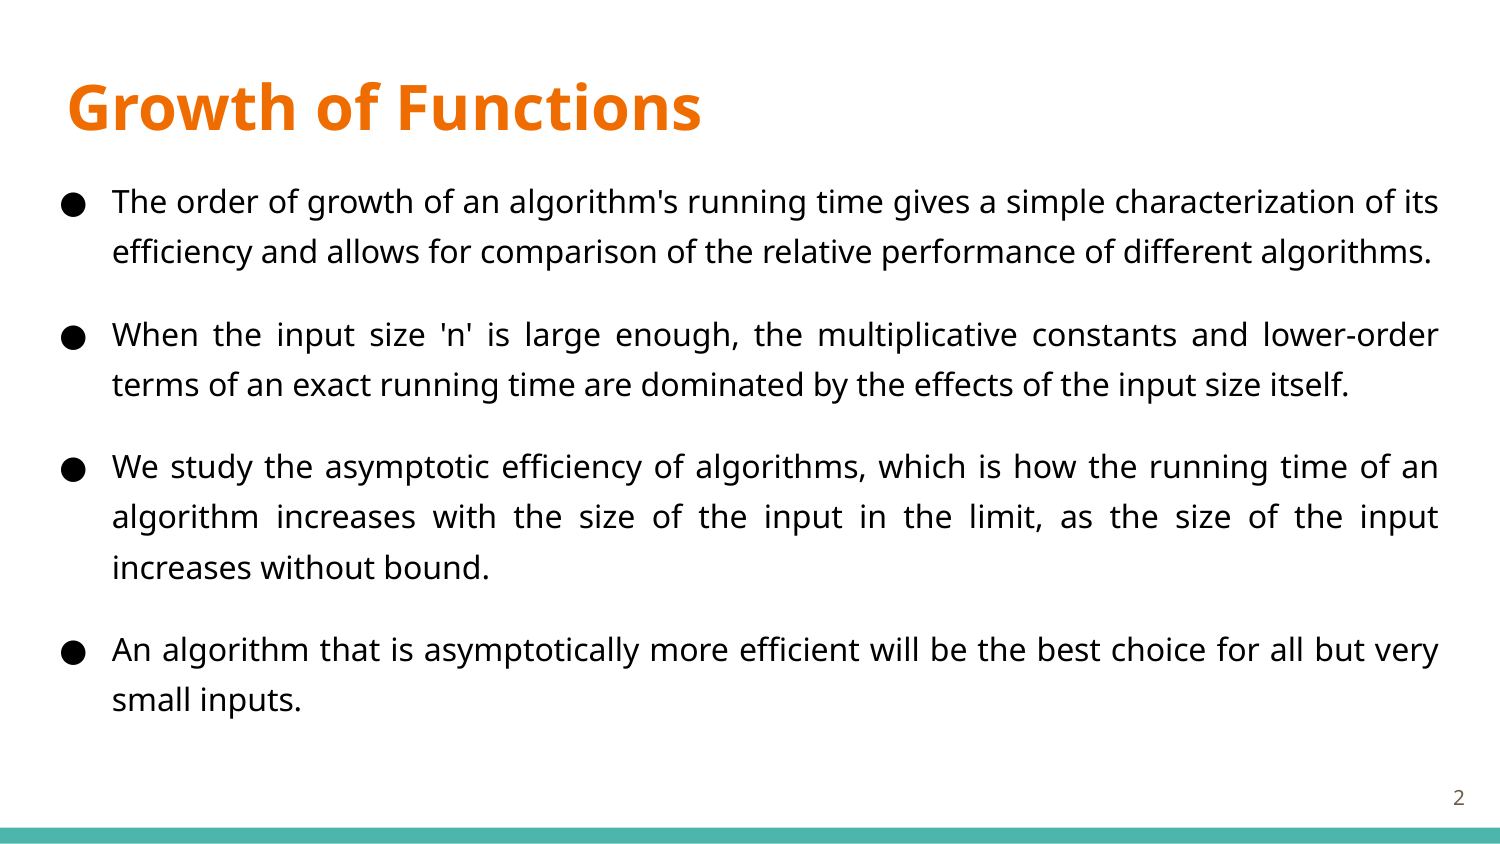

# Growth of Functions
The order of growth of an algorithm's running time gives a simple characterization of its efficiency and allows for comparison of the relative performance of different algorithms.
When the input size 'n' is large enough, the multiplicative constants and lower-order terms of an exact running time are dominated by the effects of the input size itself.
We study the asymptotic efficiency of algorithms, which is how the running time of an algorithm increases with the size of the input in the limit, as the size of the input increases without bound.
An algorithm that is asymptotically more efficient will be the best choice for all but very small inputs.